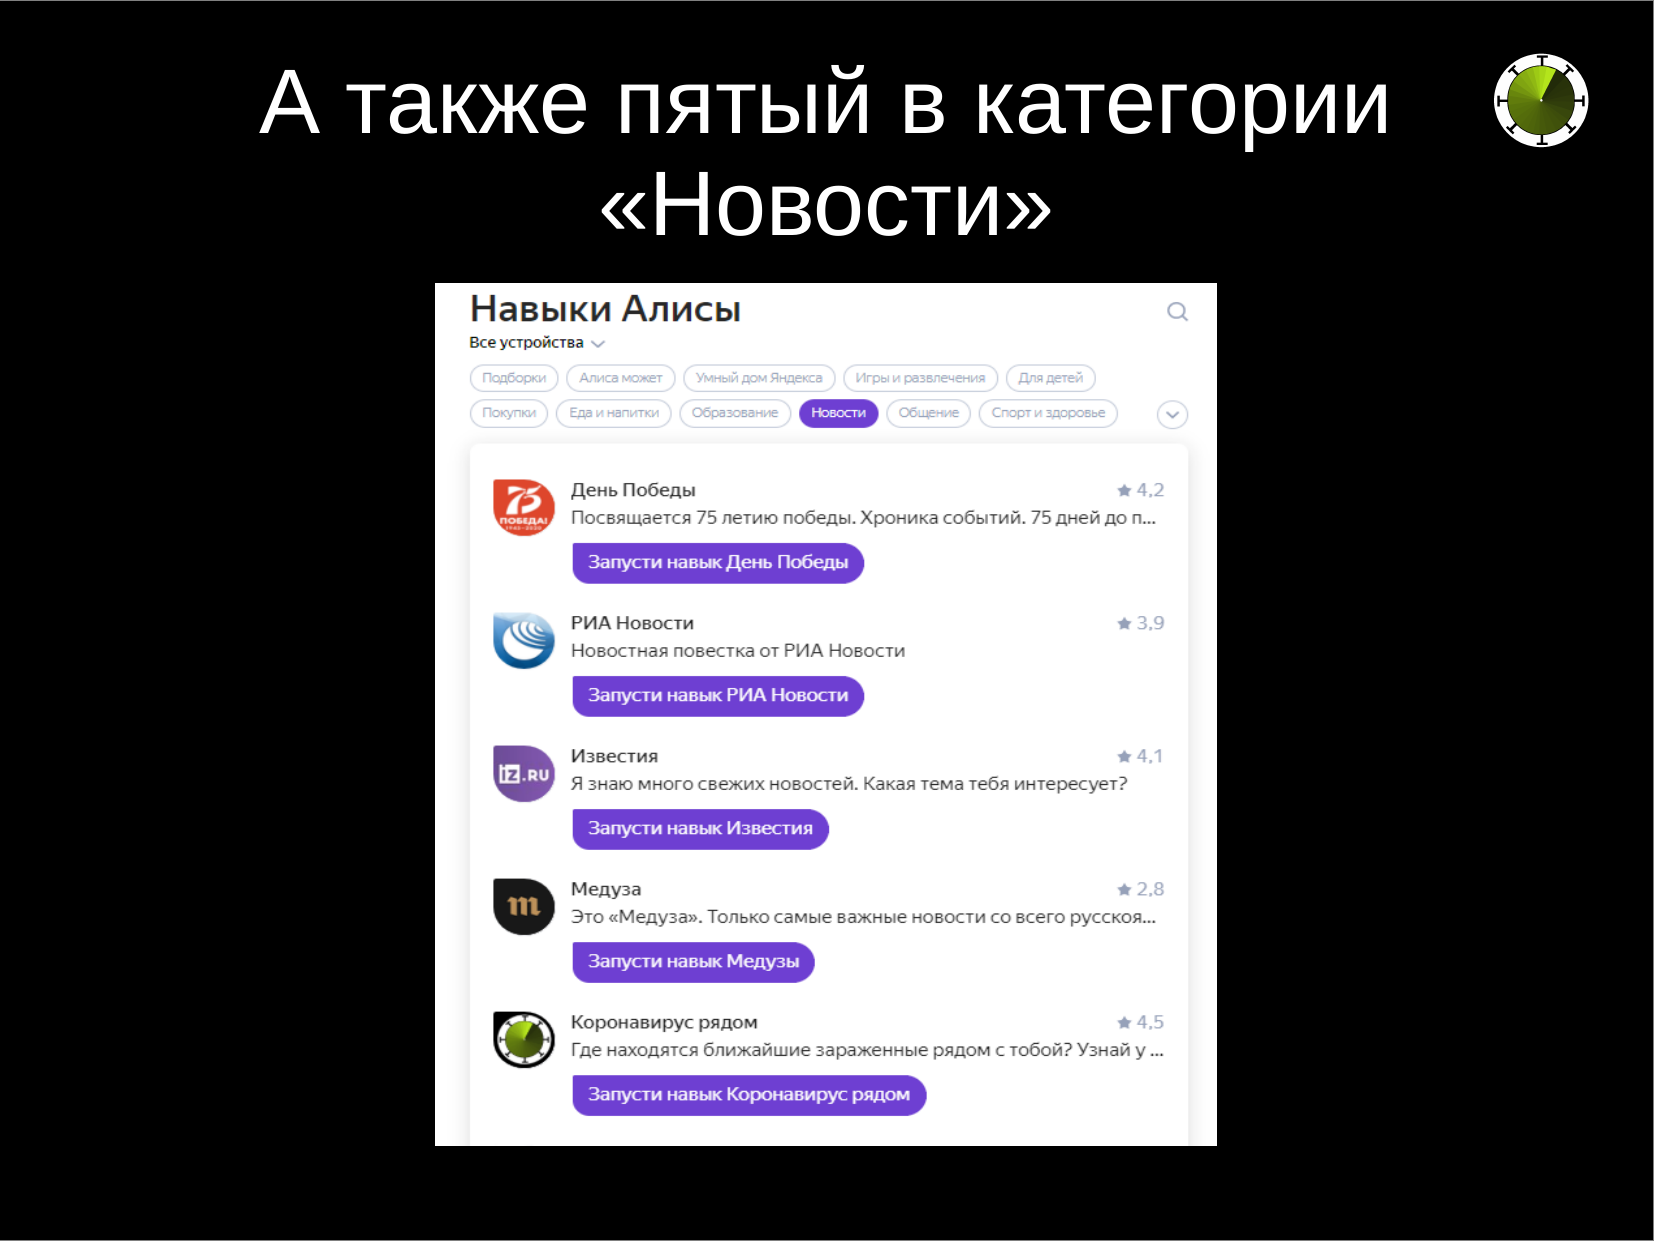

# А также пятый в категории «Новости»